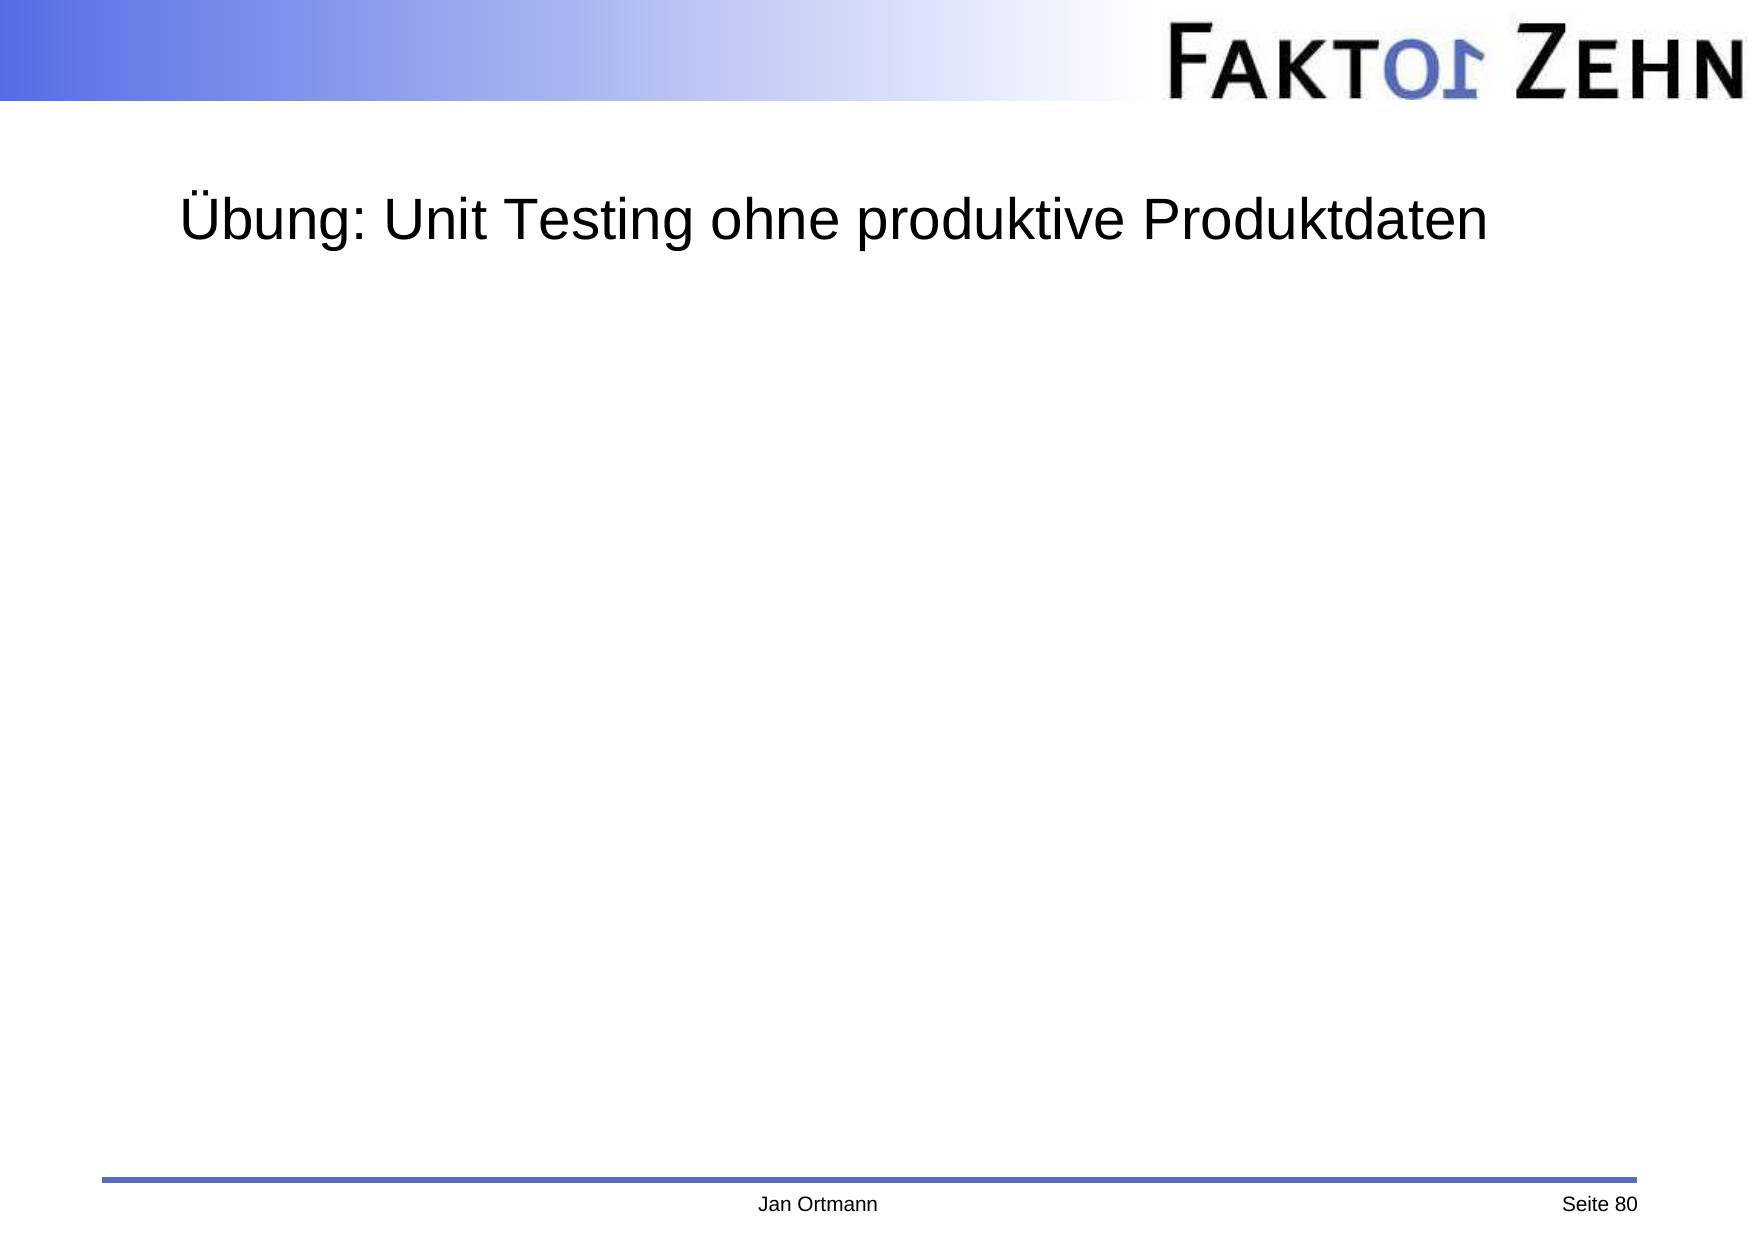

# Übung: Unit Testing ohne produktive Produktdaten